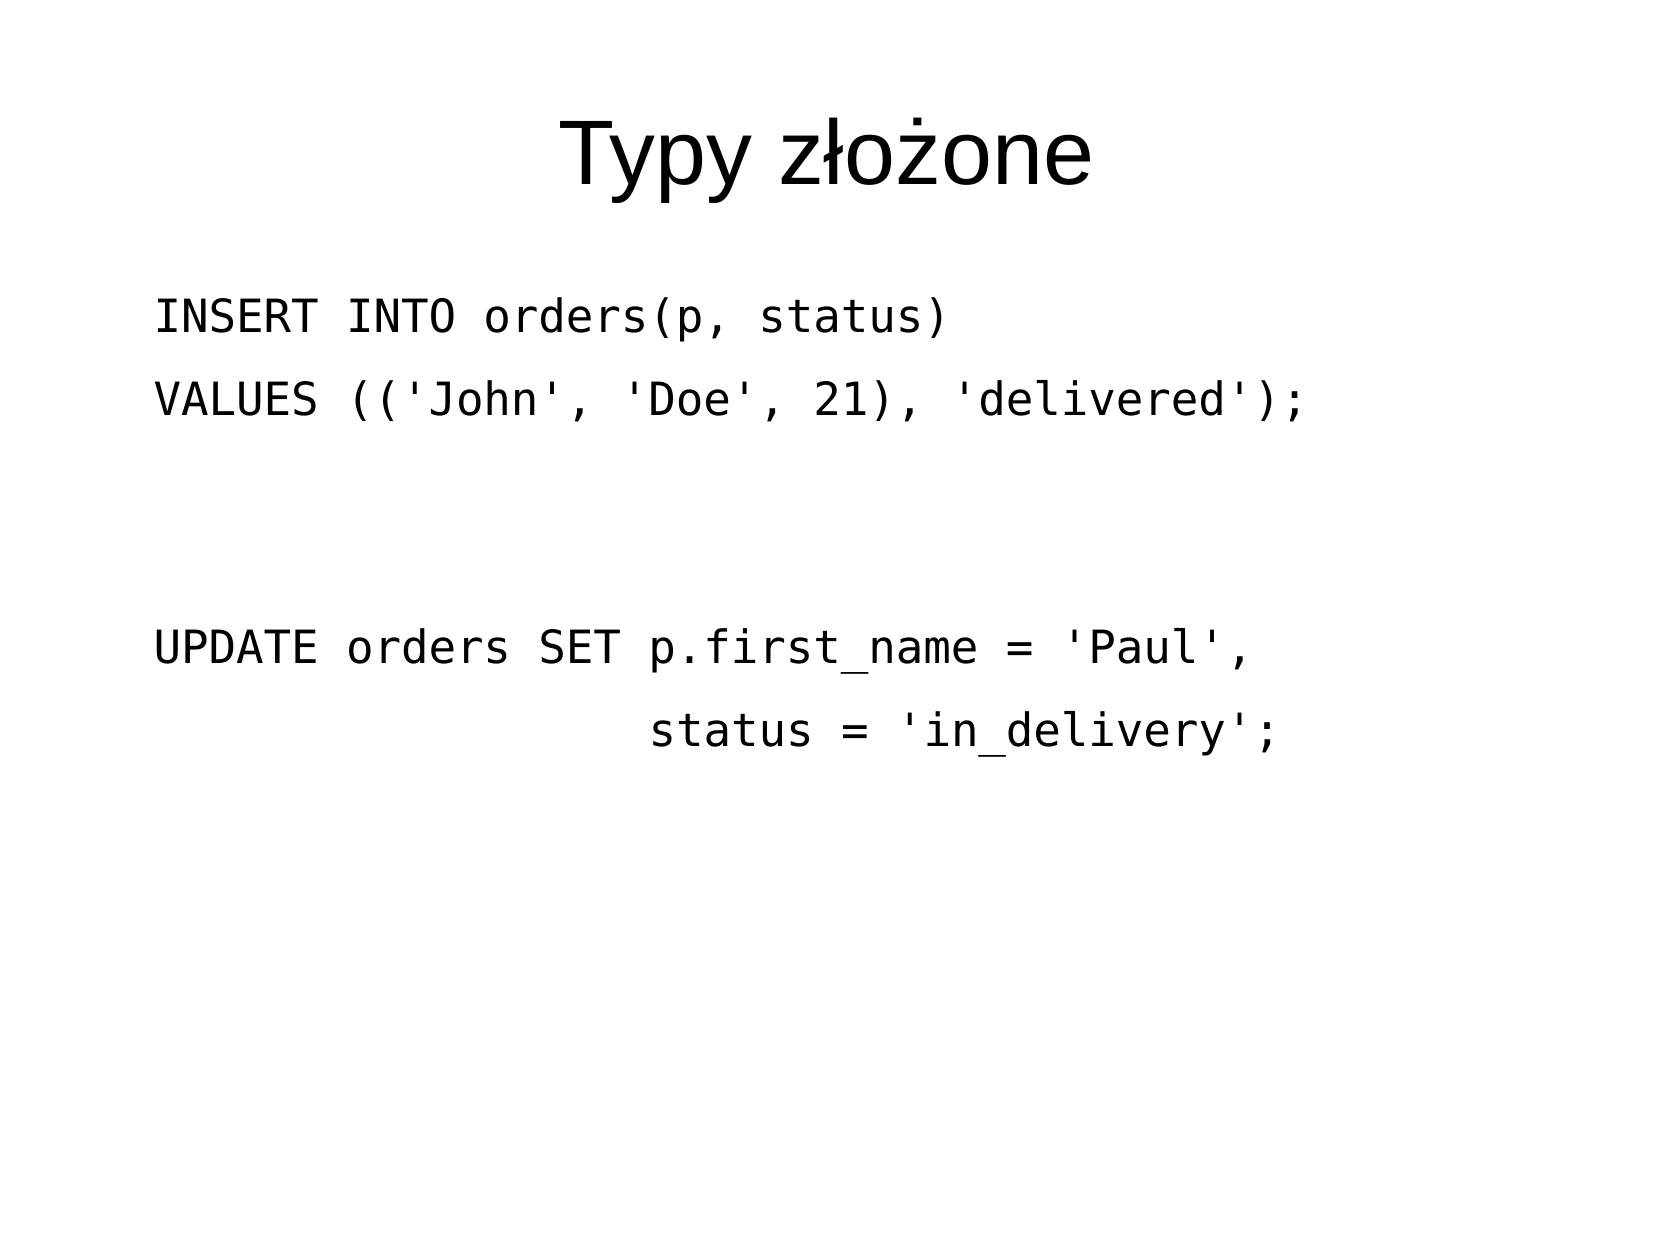

# Typy złożone
INSERT INTO orders(p, status)
VALUES (('John', 'Doe', 21), 'delivered');
UPDATE orders SET p.first_name = 'Paul',
 status = 'in_delivery';